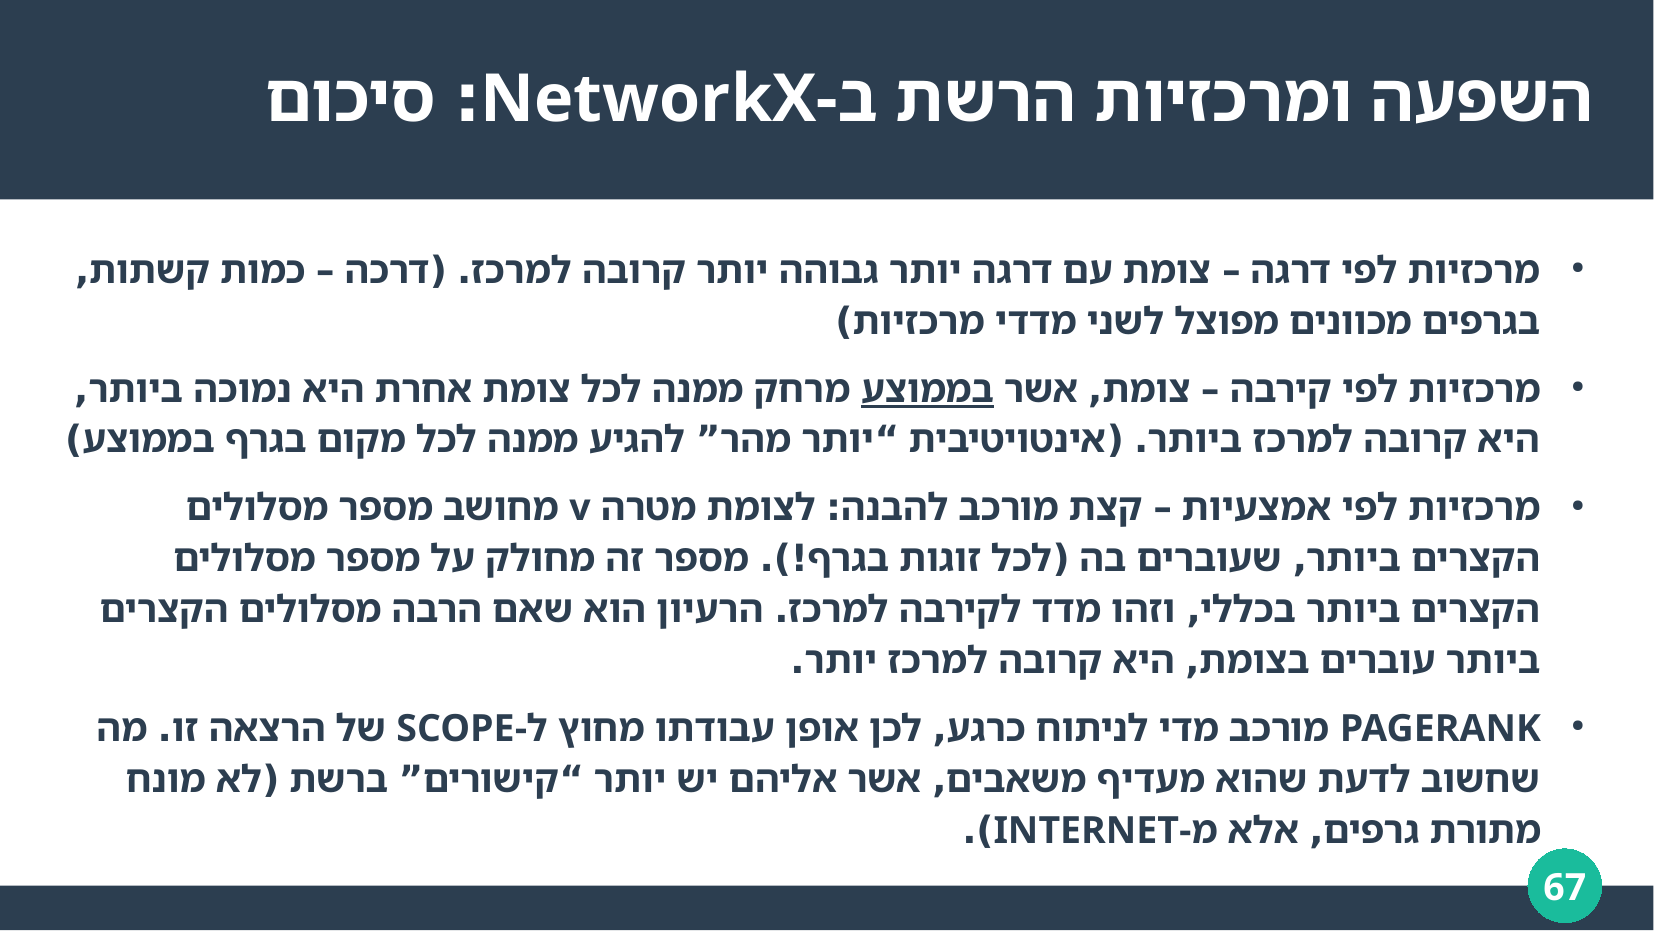

# השפעה ומרכזיות הרשת ב-NetworkX: סיכום
מרכזיות לפי דרגה – צומת עם דרגה יותר גבוהה יותר קרובה למרכז. (דרכה – כמות קשתות, בגרפים מכוונים מפוצל לשני מדדי מרכזיות)
מרכזיות לפי קירבה – צומת, אשר בממוצע מרחק ממנה לכל צומת אחרת היא נמוכה ביותר, היא קרובה למרכז ביותר. (אינטויטיבית “יותר מהר” להגיע ממנה לכל מקום בגרף בממוצע)
מרכזיות לפי אמצעיות – קצת מורכב להבנה: לצומת מטרה v מחושב מספר מסלולים הקצרים ביותר, שעוברים בה (לכל זוגות בגרף!). מספר זה מחולק על מספר מסלולים הקצרים ביותר בכללי, וזהו מדד לקירבה למרכז. הרעיון הוא שאם הרבה מסלולים הקצרים ביותר עוברים בצומת, היא קרובה למרכז יותר.
PAGERANK מורכב מדי לניתוח כרגע, לכן אופן עבודתו מחוץ ל-SCOPE של הרצאה זו. מה שחשוב לדעת שהוא מעדיף משאבים, אשר אליהם יש יותר “קישורים” ברשת (לא מונח מתורת גרפים, אלא מ-INTERNET).
67